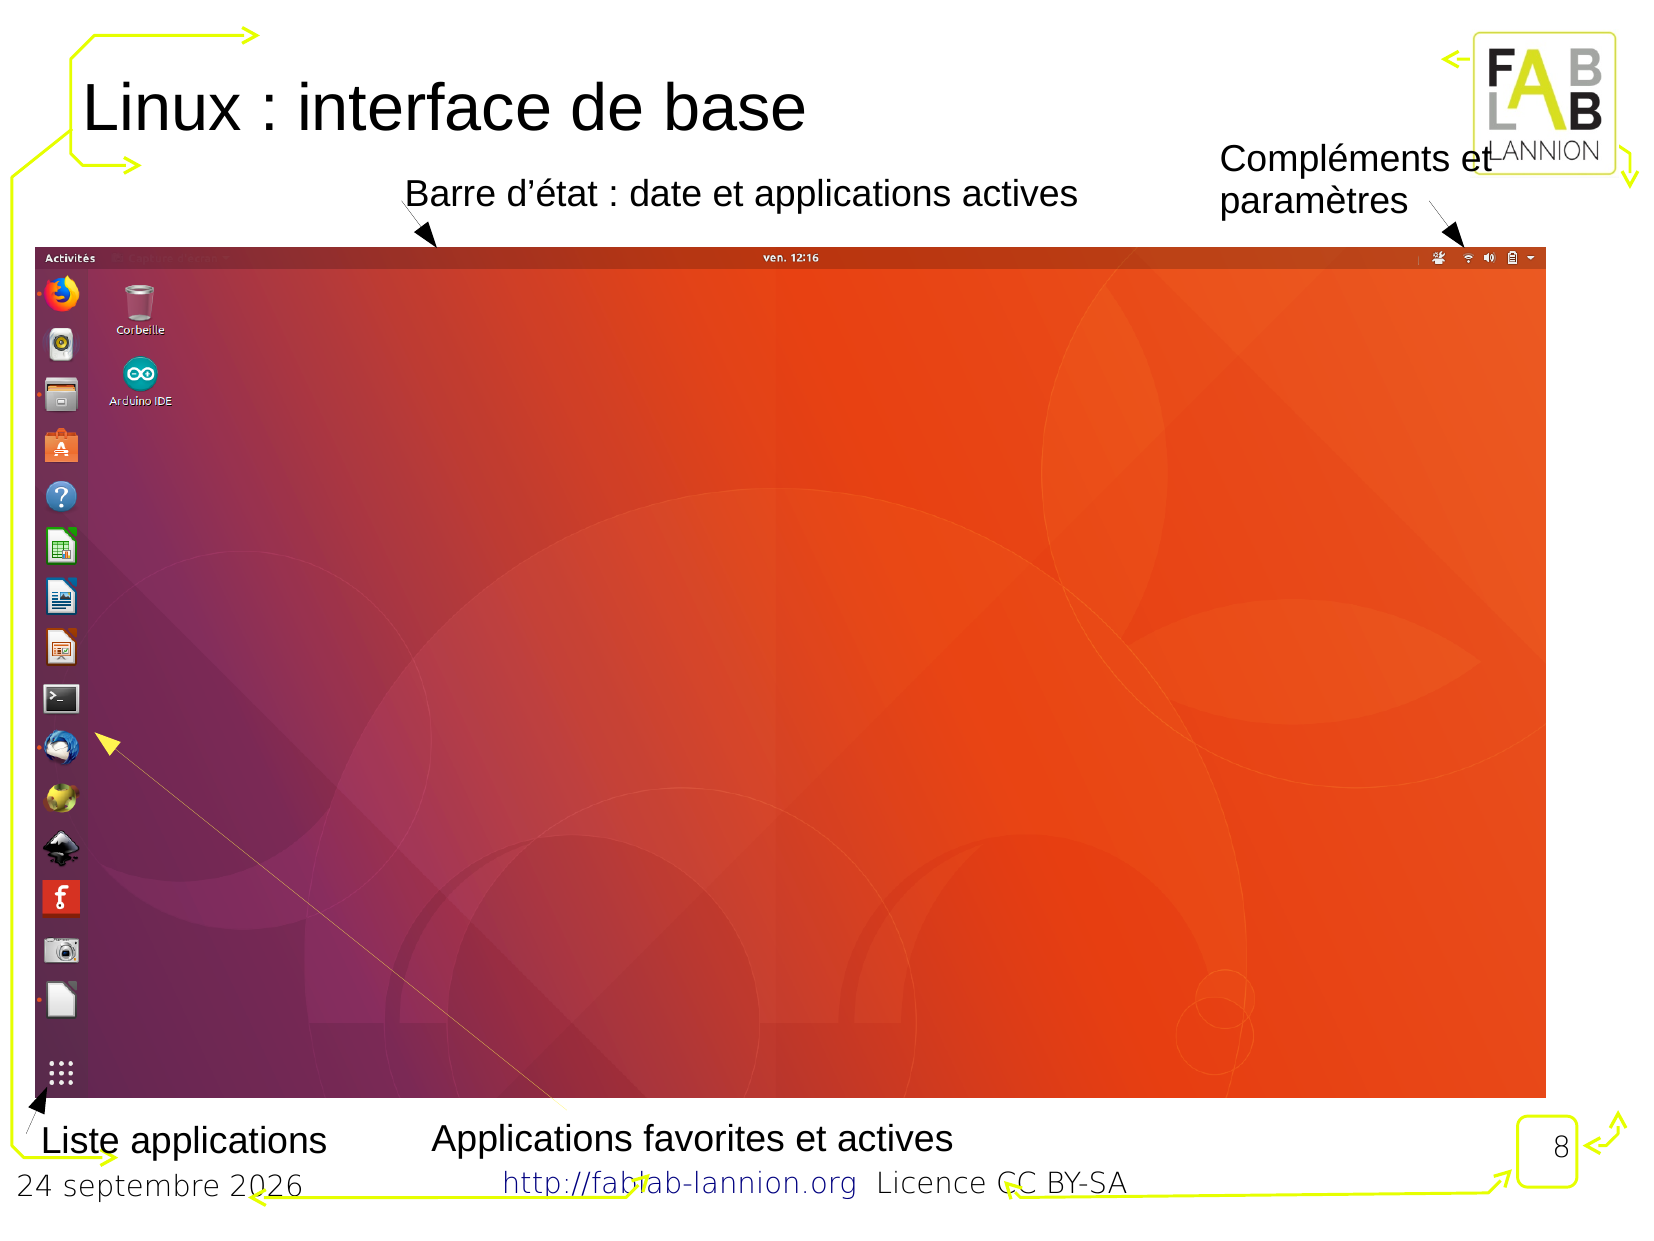

# Linux : interface de base
Compléments et
paramètres
Barre d’état : date et applications actives
Applications favorites et actives
Liste applications
8